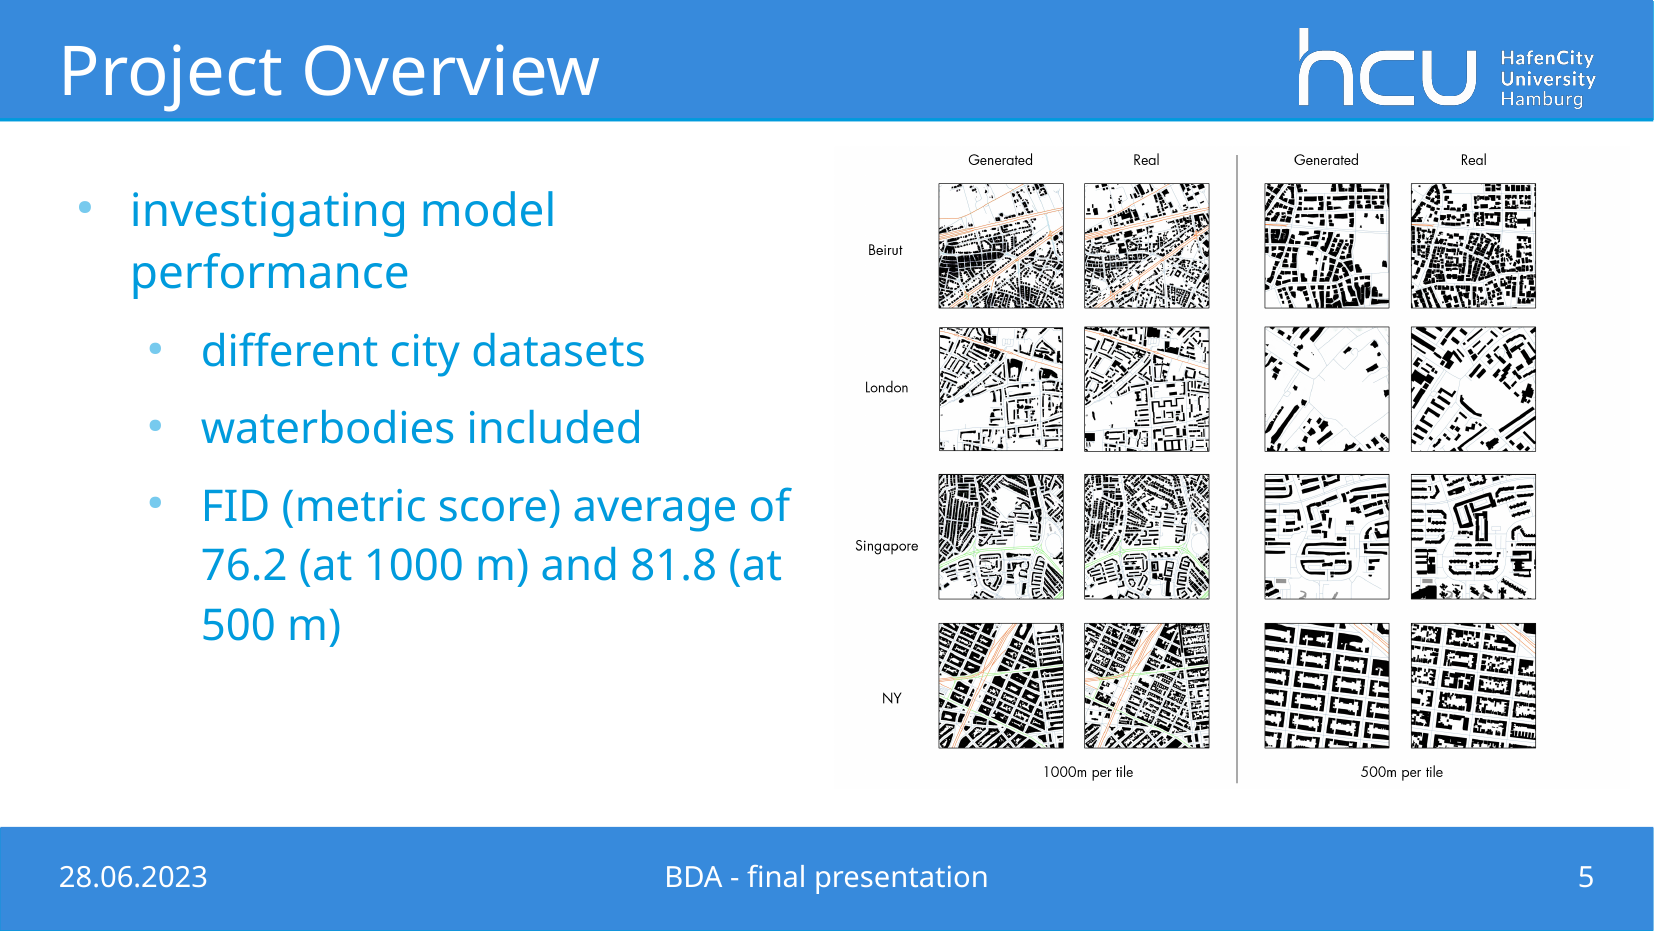

# Project Overview
investigating model performance
different city datasets
waterbodies included
FID (metric score) average of 76.2 (at 1000 m) and 81.8 (at 500 m)
28.06.2023
BDA - final presentation
5